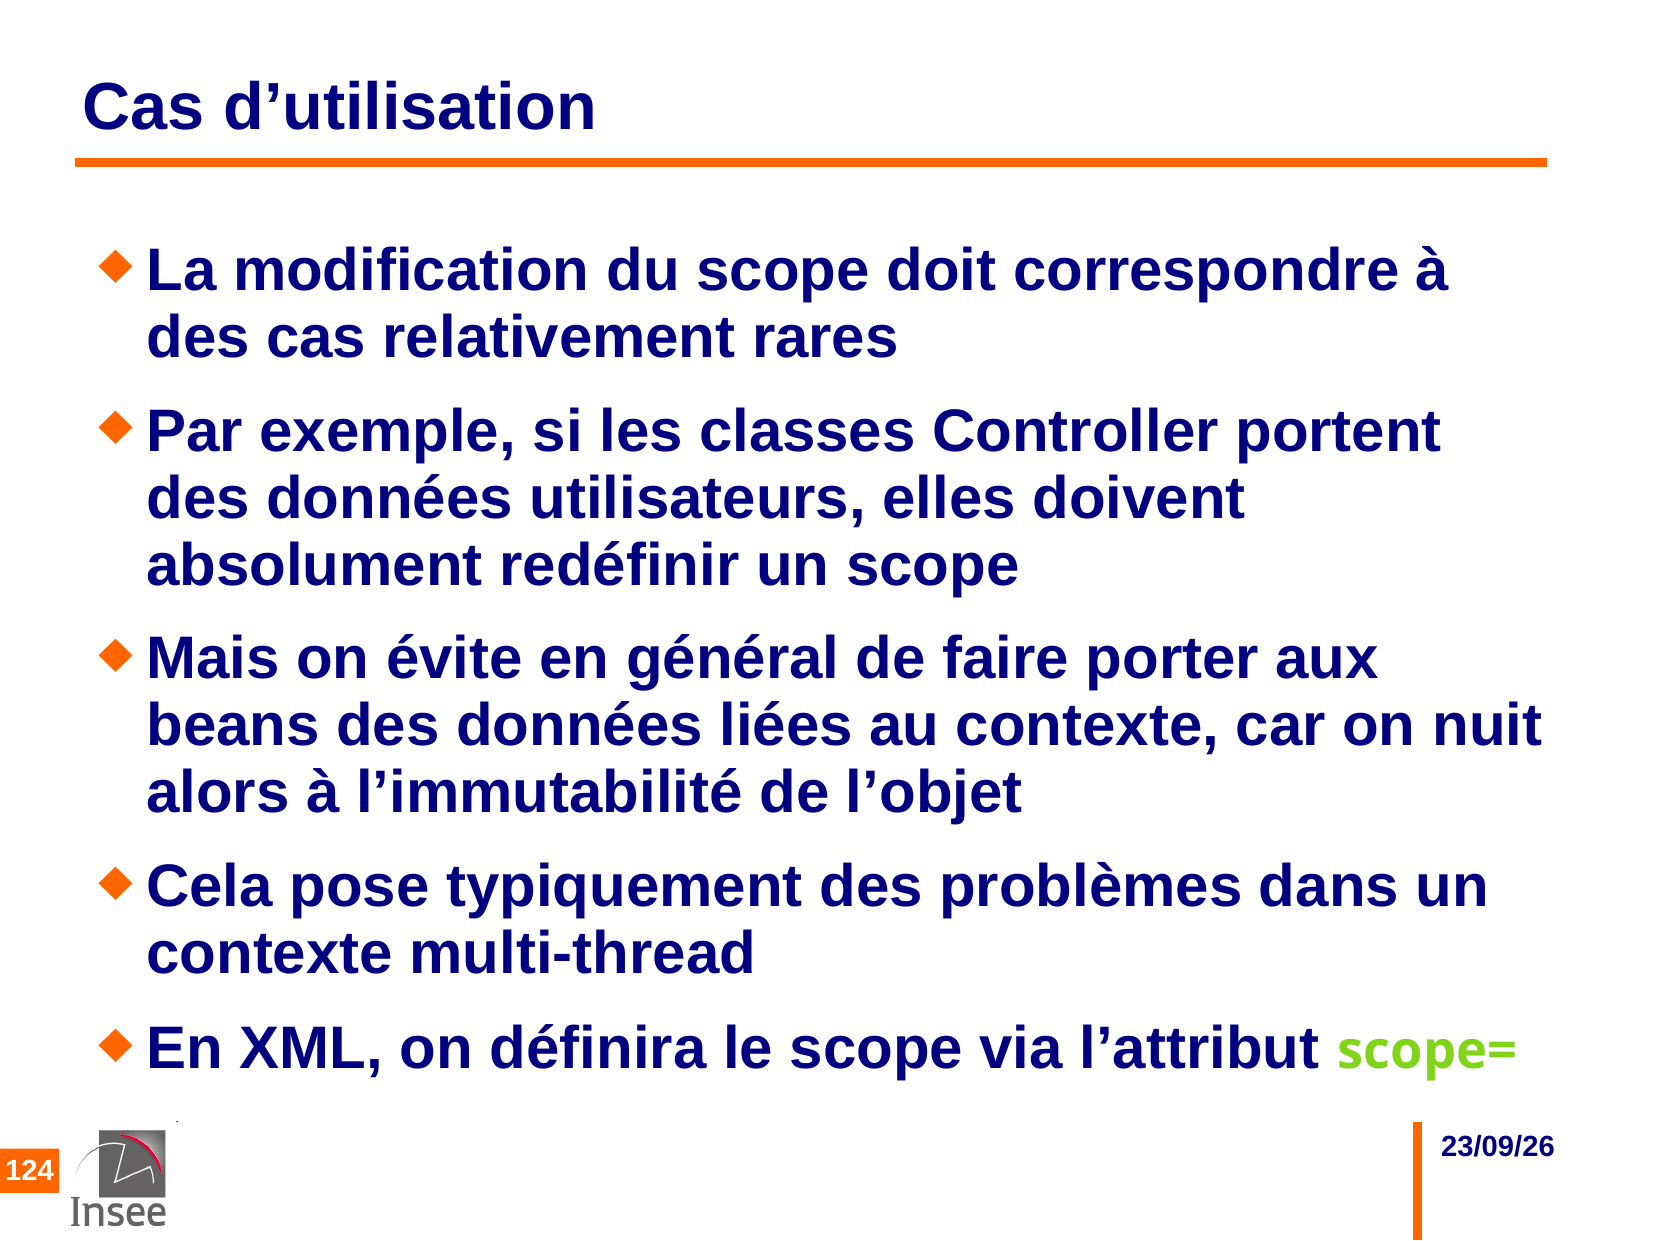

# Cas d’utilisation
La modification du scope doit correspondre à des cas relativement rares
Par exemple, si les classes Controller portent des données utilisateurs, elles doivent absolument redéfinir un scope
Mais on évite en général de faire porter aux beans des données liées au contexte, car on nuit alors à l’immutabilité de l’objet
Cela pose typiquement des problèmes dans un contexte multi-thread
En XML, on définira le scope via l’attribut scope=
124